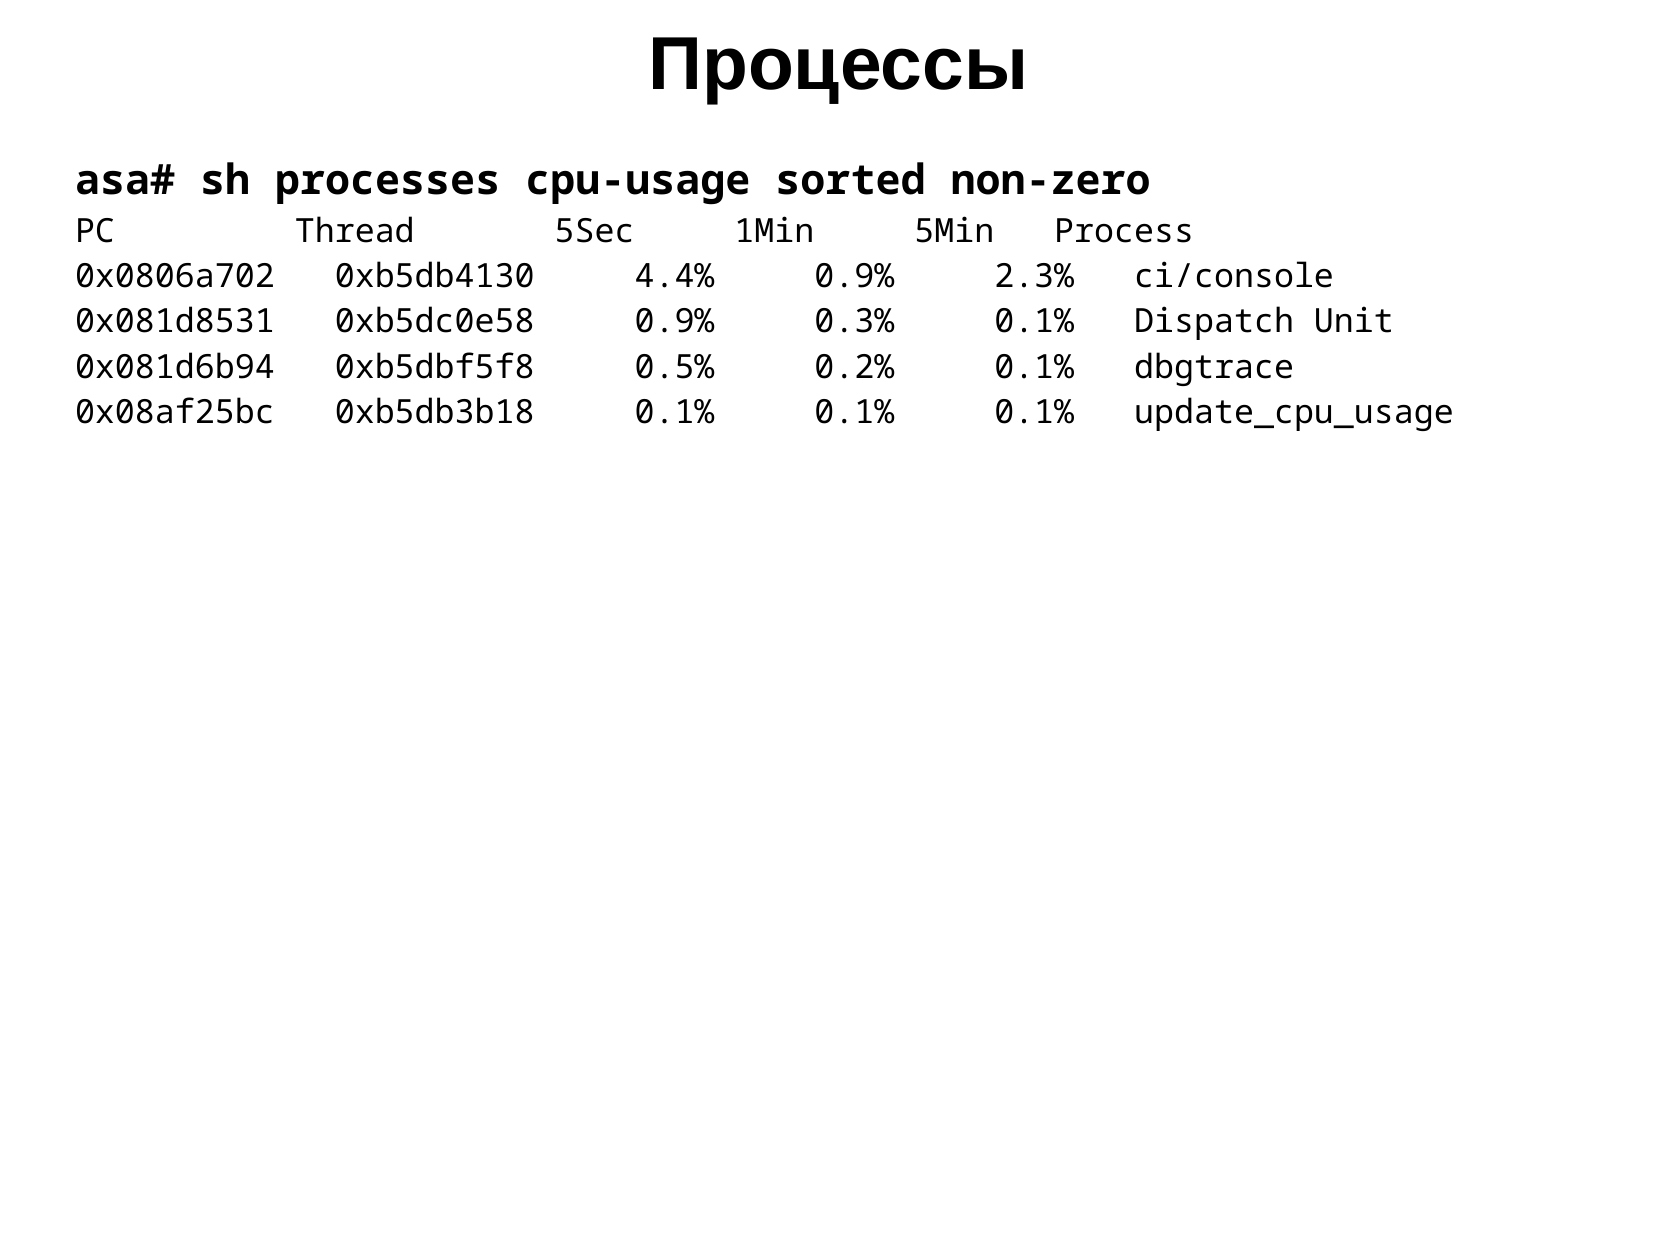

Процессы
# asa# sh processes cpu-usage sorted non-zero
PC Thread 5Sec 1Min 5Min Process
0x0806a702 0xb5db4130 4.4% 0.9% 2.3% ci/console
0x081d8531 0xb5dc0e58 0.9% 0.3% 0.1% Dispatch Unit
0x081d6b94 0xb5dbf5f8 0.5% 0.2% 0.1% dbgtrace
0x08af25bc 0xb5db3b18 0.1% 0.1% 0.1% update_cpu_usage